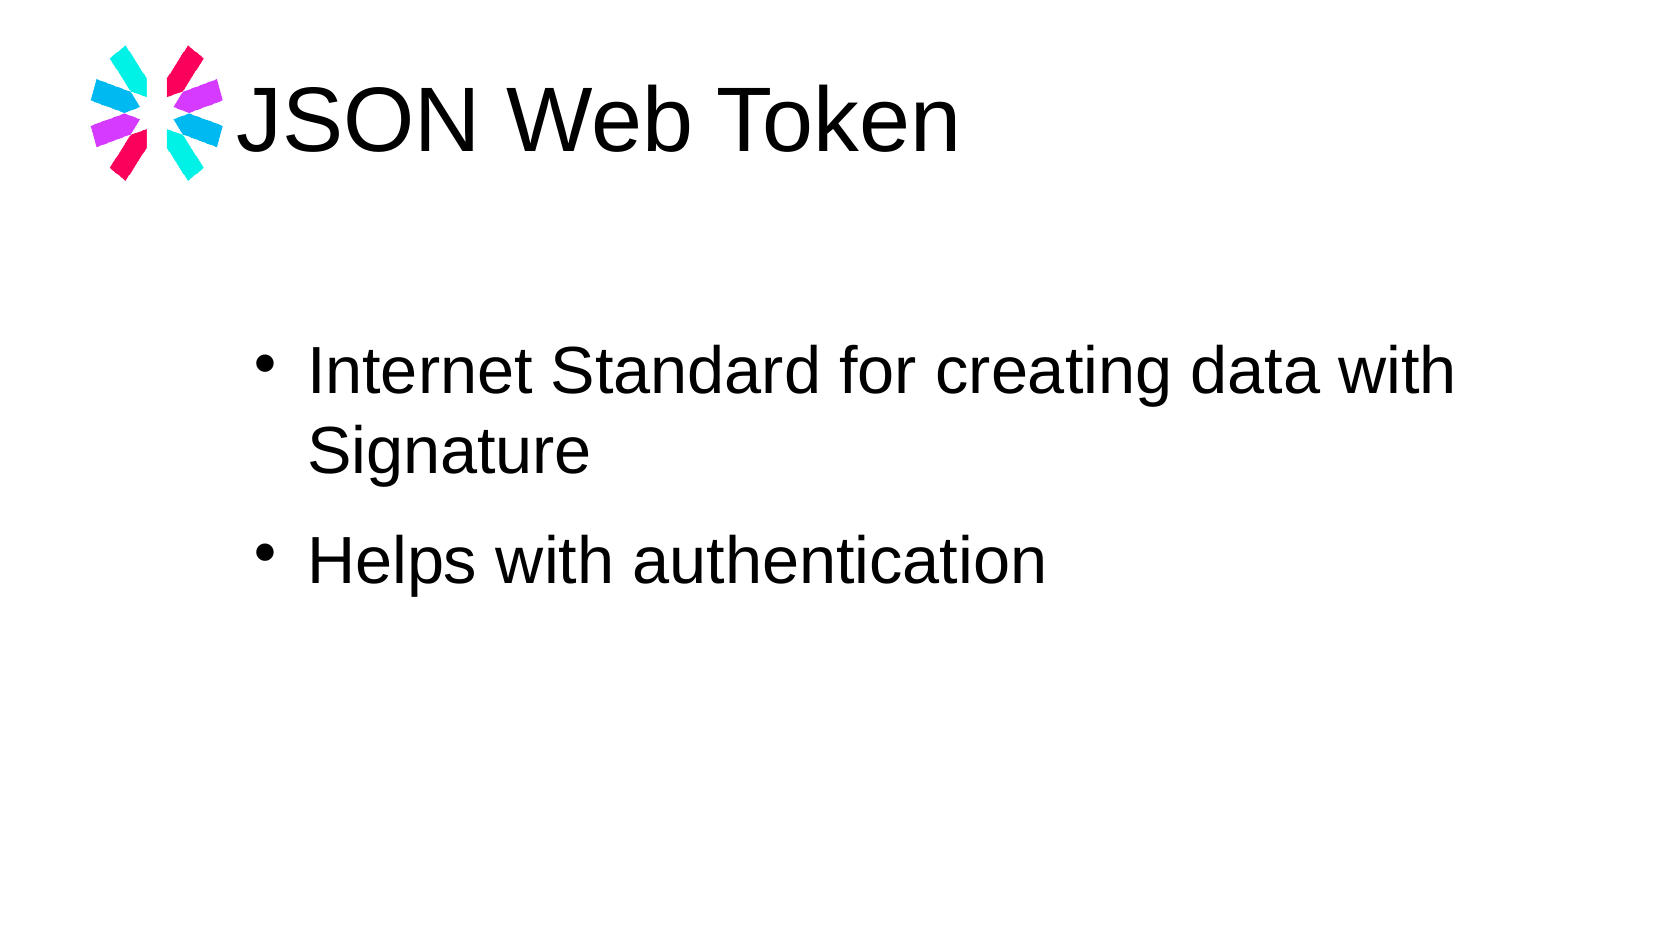

JSON Web Token
Internet Standard for creating data with Signature
Helps with authentication